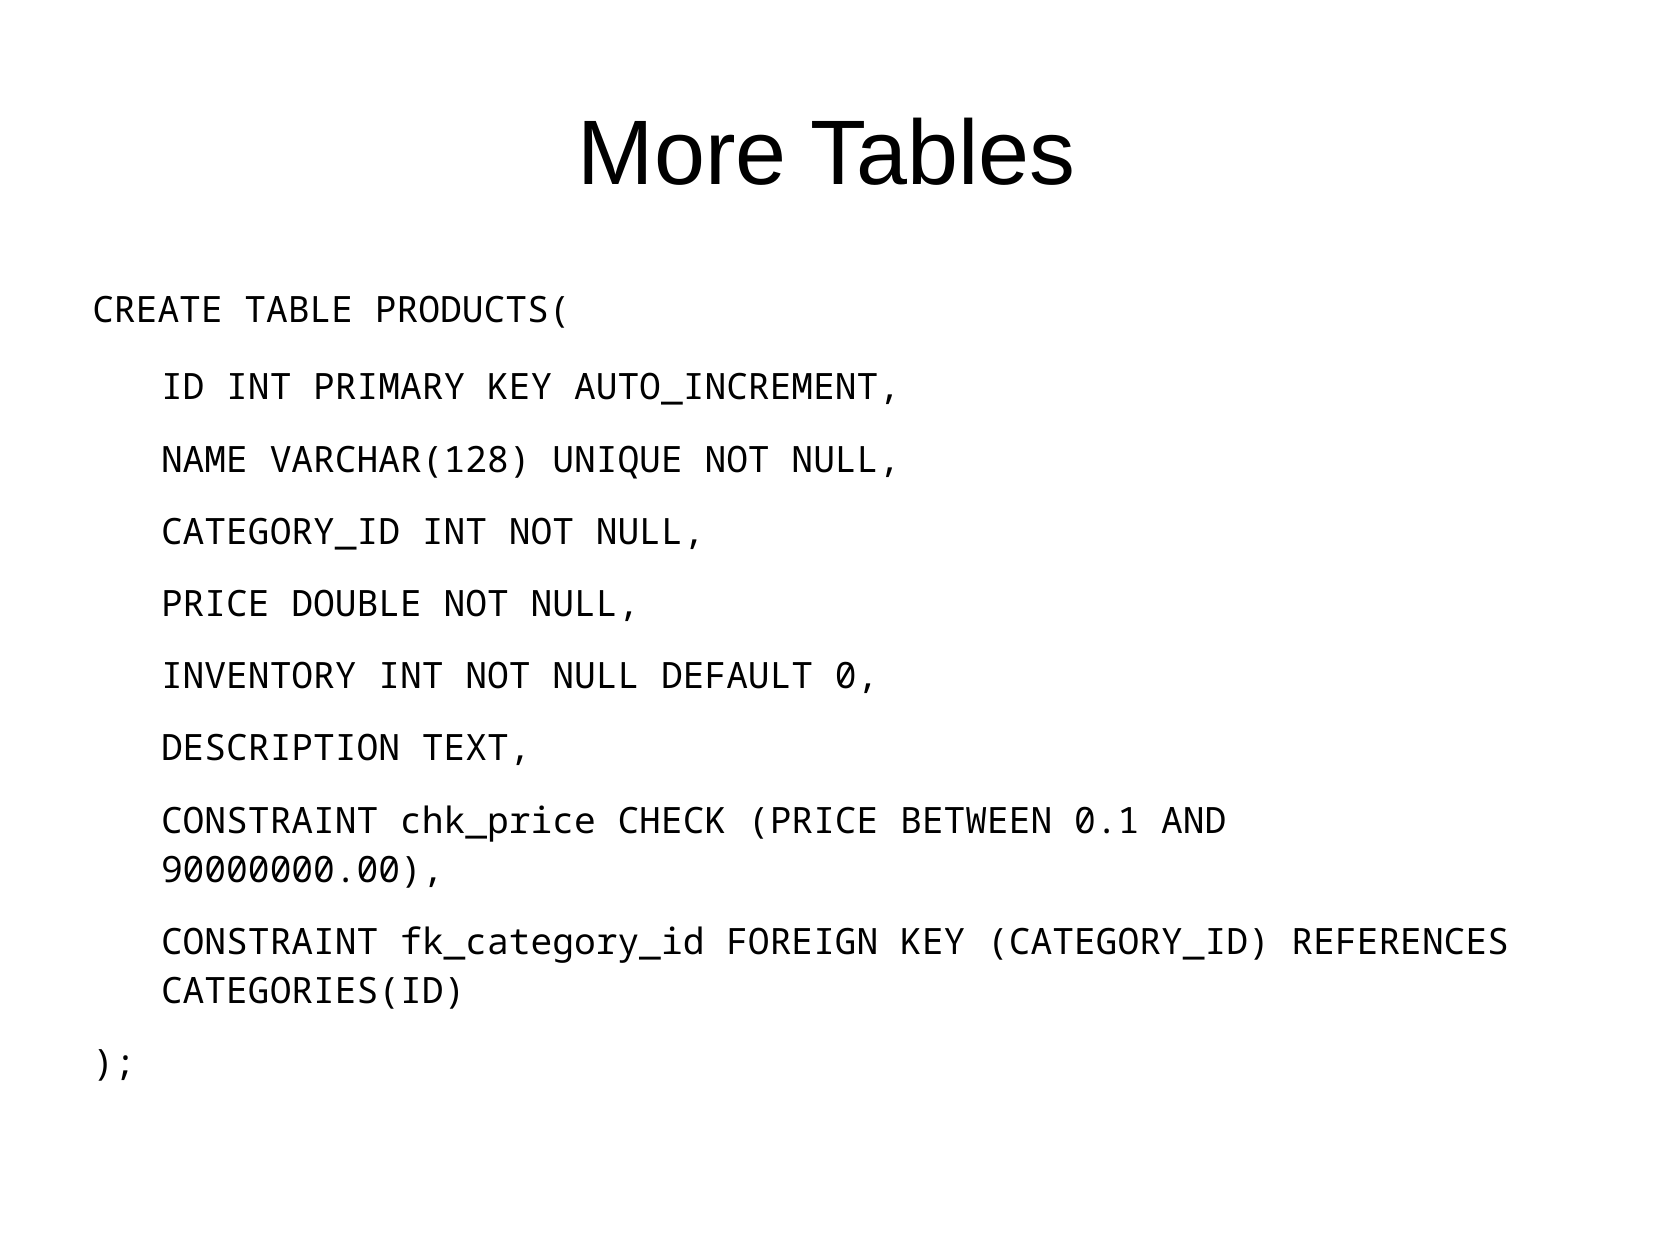

# More Tables
CREATE TABLE PRODUCTS(
ID INT PRIMARY KEY AUTO_INCREMENT,
NAME VARCHAR(128) UNIQUE NOT NULL,
CATEGORY_ID INT NOT NULL,
PRICE DOUBLE NOT NULL,
INVENTORY INT NOT NULL DEFAULT 0,
DESCRIPTION TEXT,
CONSTRAINT chk_price CHECK (PRICE BETWEEN 0.1 AND 90000000.00),
CONSTRAINT fk_category_id FOREIGN KEY (CATEGORY_ID) REFERENCES CATEGORIES(ID)
);